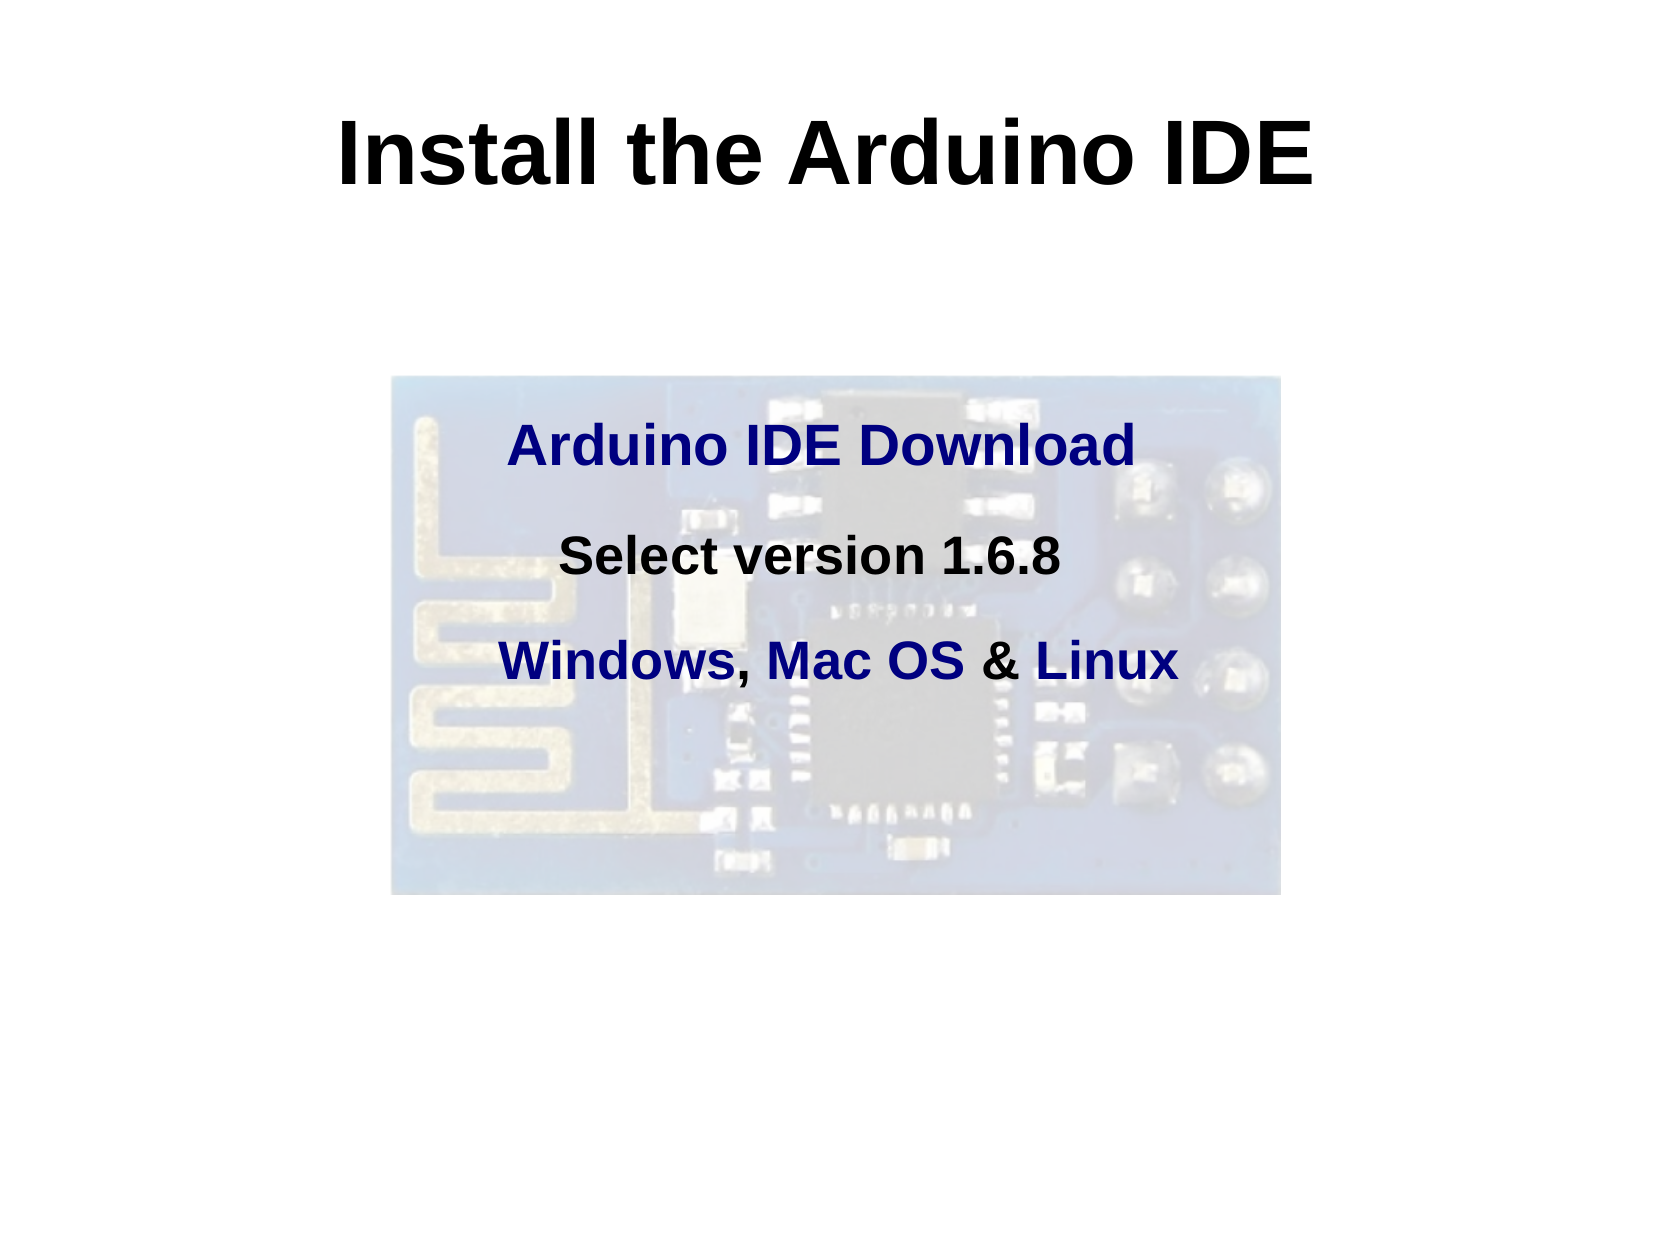

# Install the Arduino IDE
Arduino IDE Download
Select version 1.6.8
 Windows, Mac OS & Linux